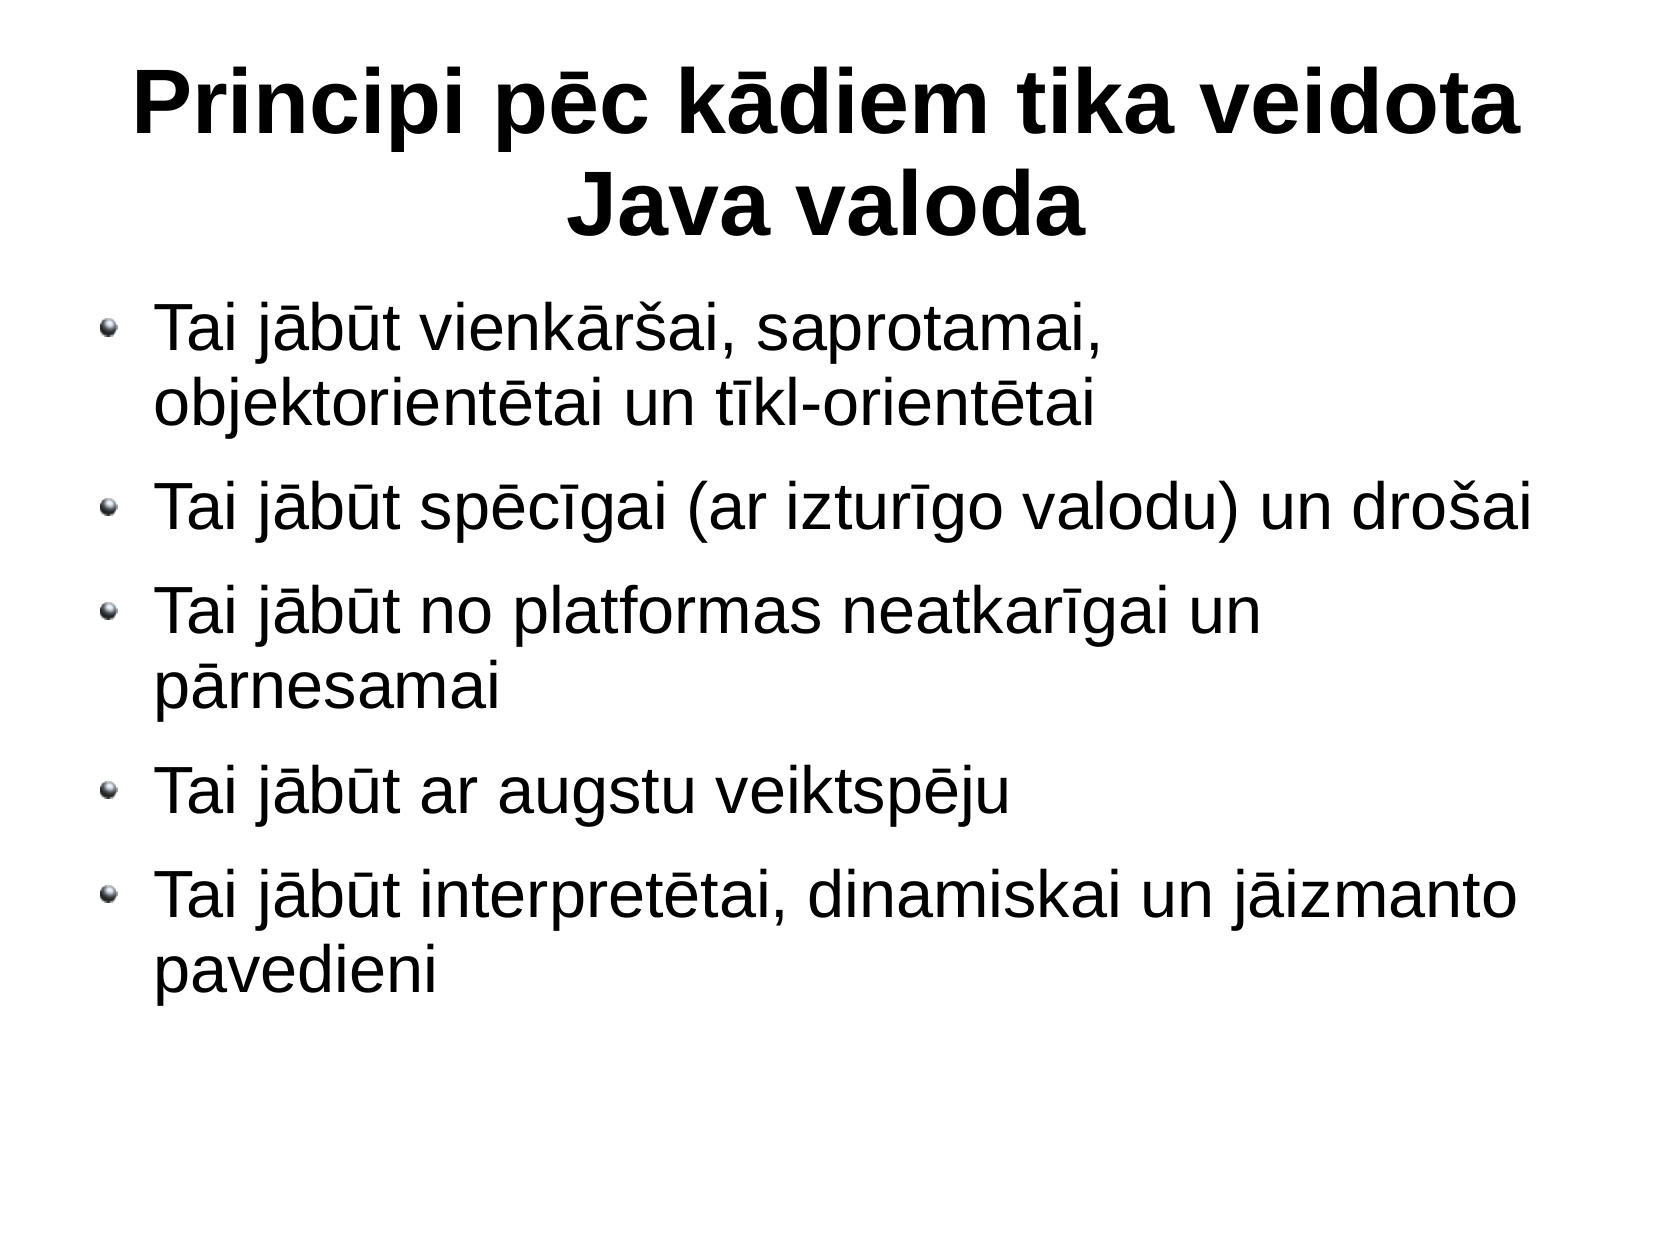

# Principi pēc kādiem tika veidota Java valoda
Tai jābūt vienkāršai, saprotamai, objektorientētai un tīkl-orientētai
Tai jābūt spēcīgai (ar izturīgo valodu) un drošai
Tai jābūt no platformas neatkarīgai un pārnesamai
Tai jābūt ar augstu veiktspēju
Tai jābūt interpretētai, dinamiskai un jāizmanto pavedieni